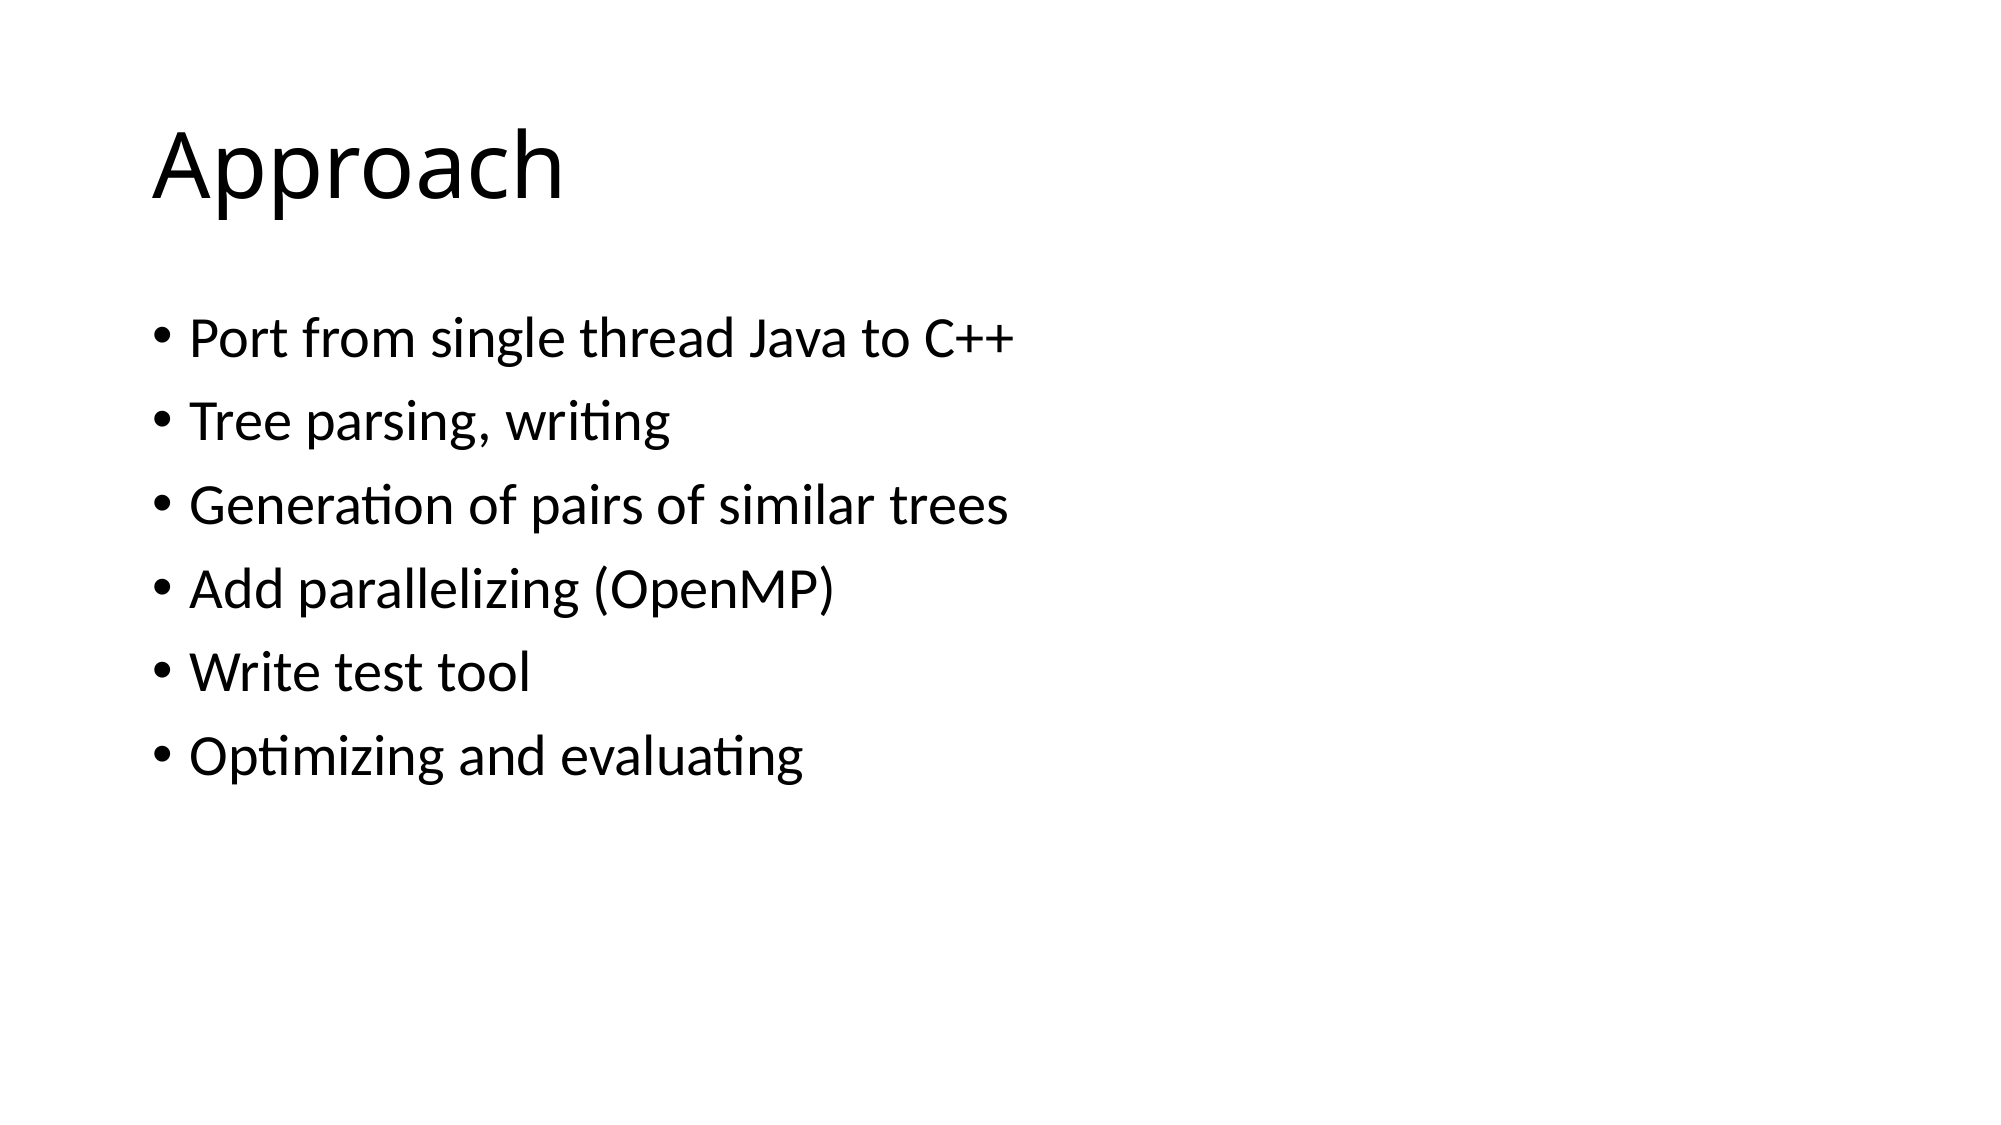

# Approach
Port from single thread Java to C++
Tree parsing, writing
Generation of pairs of similar trees
Add parallelizing (OpenMP)
Write test tool
Optimizing and evaluating